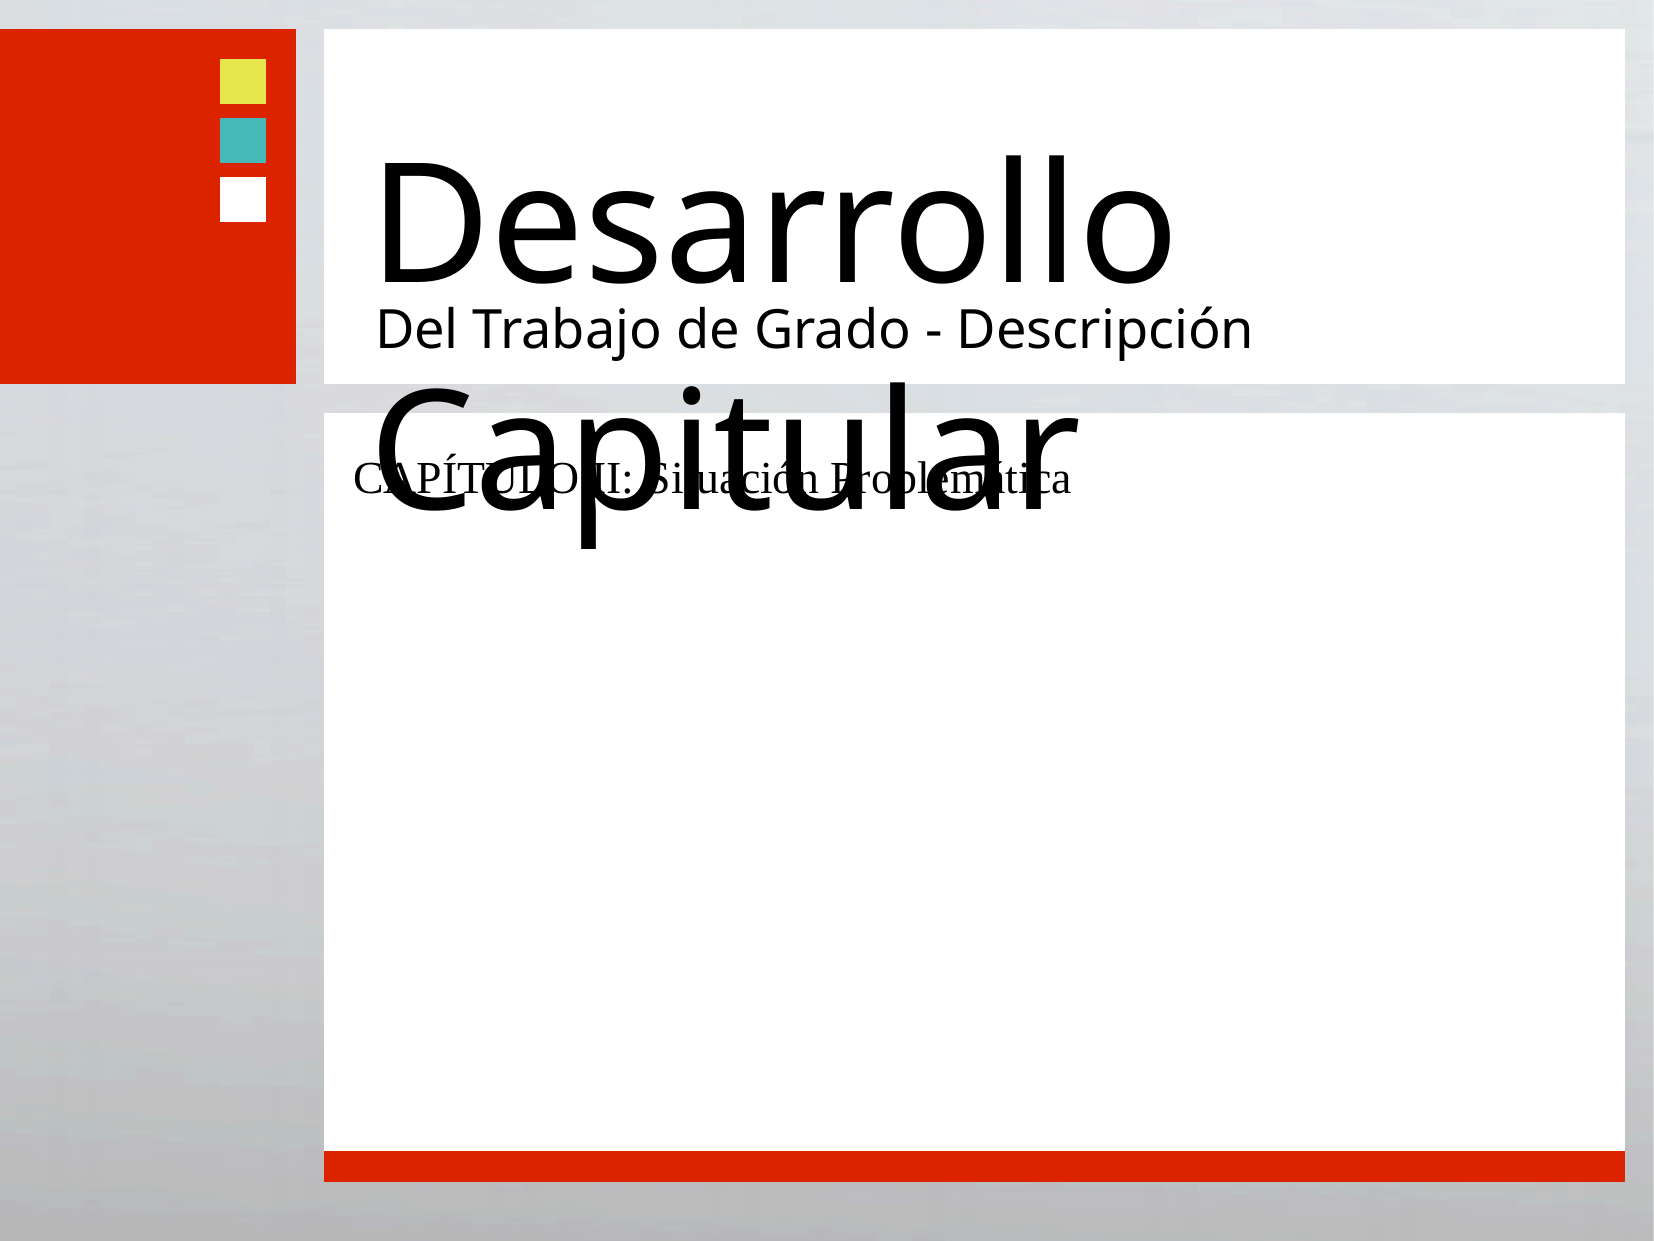

Desarrollo Capitular
Del Trabajo de Grado - Descripción
CAPÍTULO II: Situación Problemática